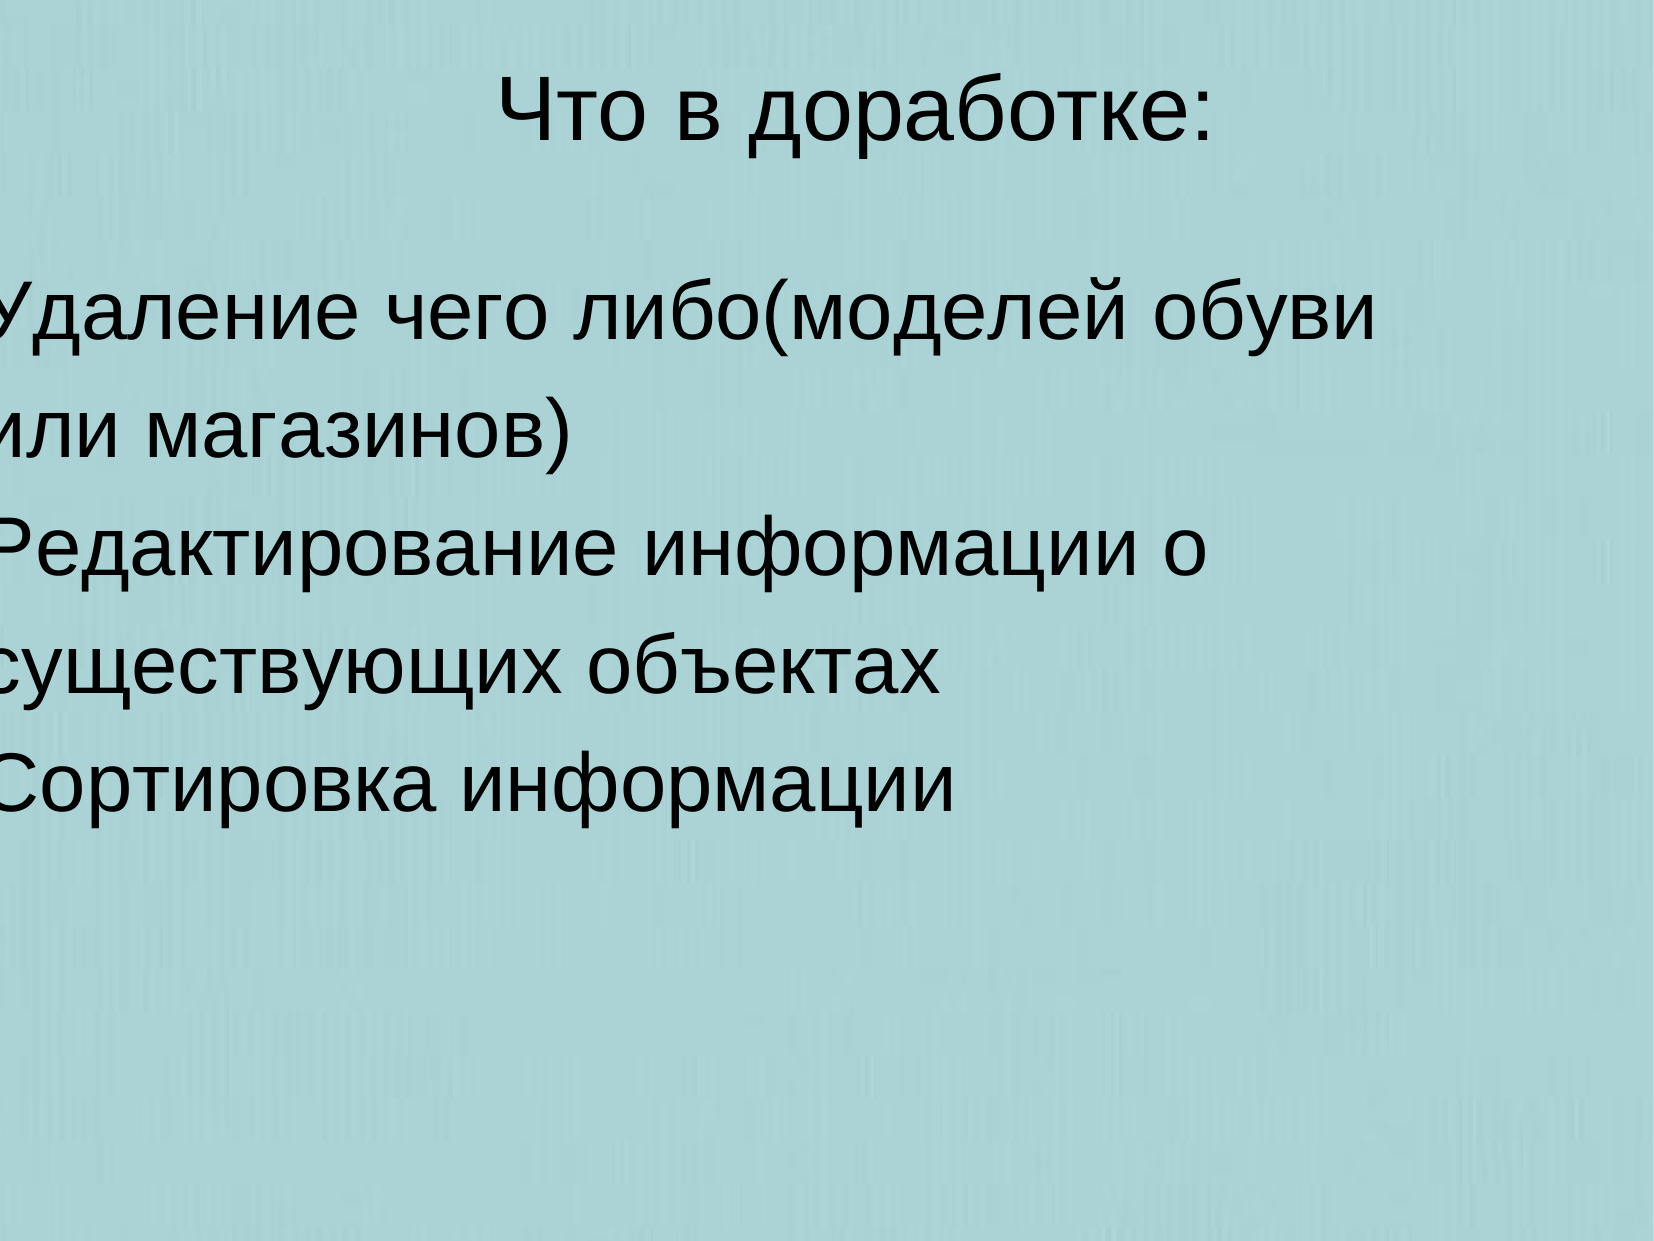

# Что в доработке:
Удаление чего либо(моделей обуви
или магазинов)
Редактирование информации о
существующих объектах
Сортировка информации